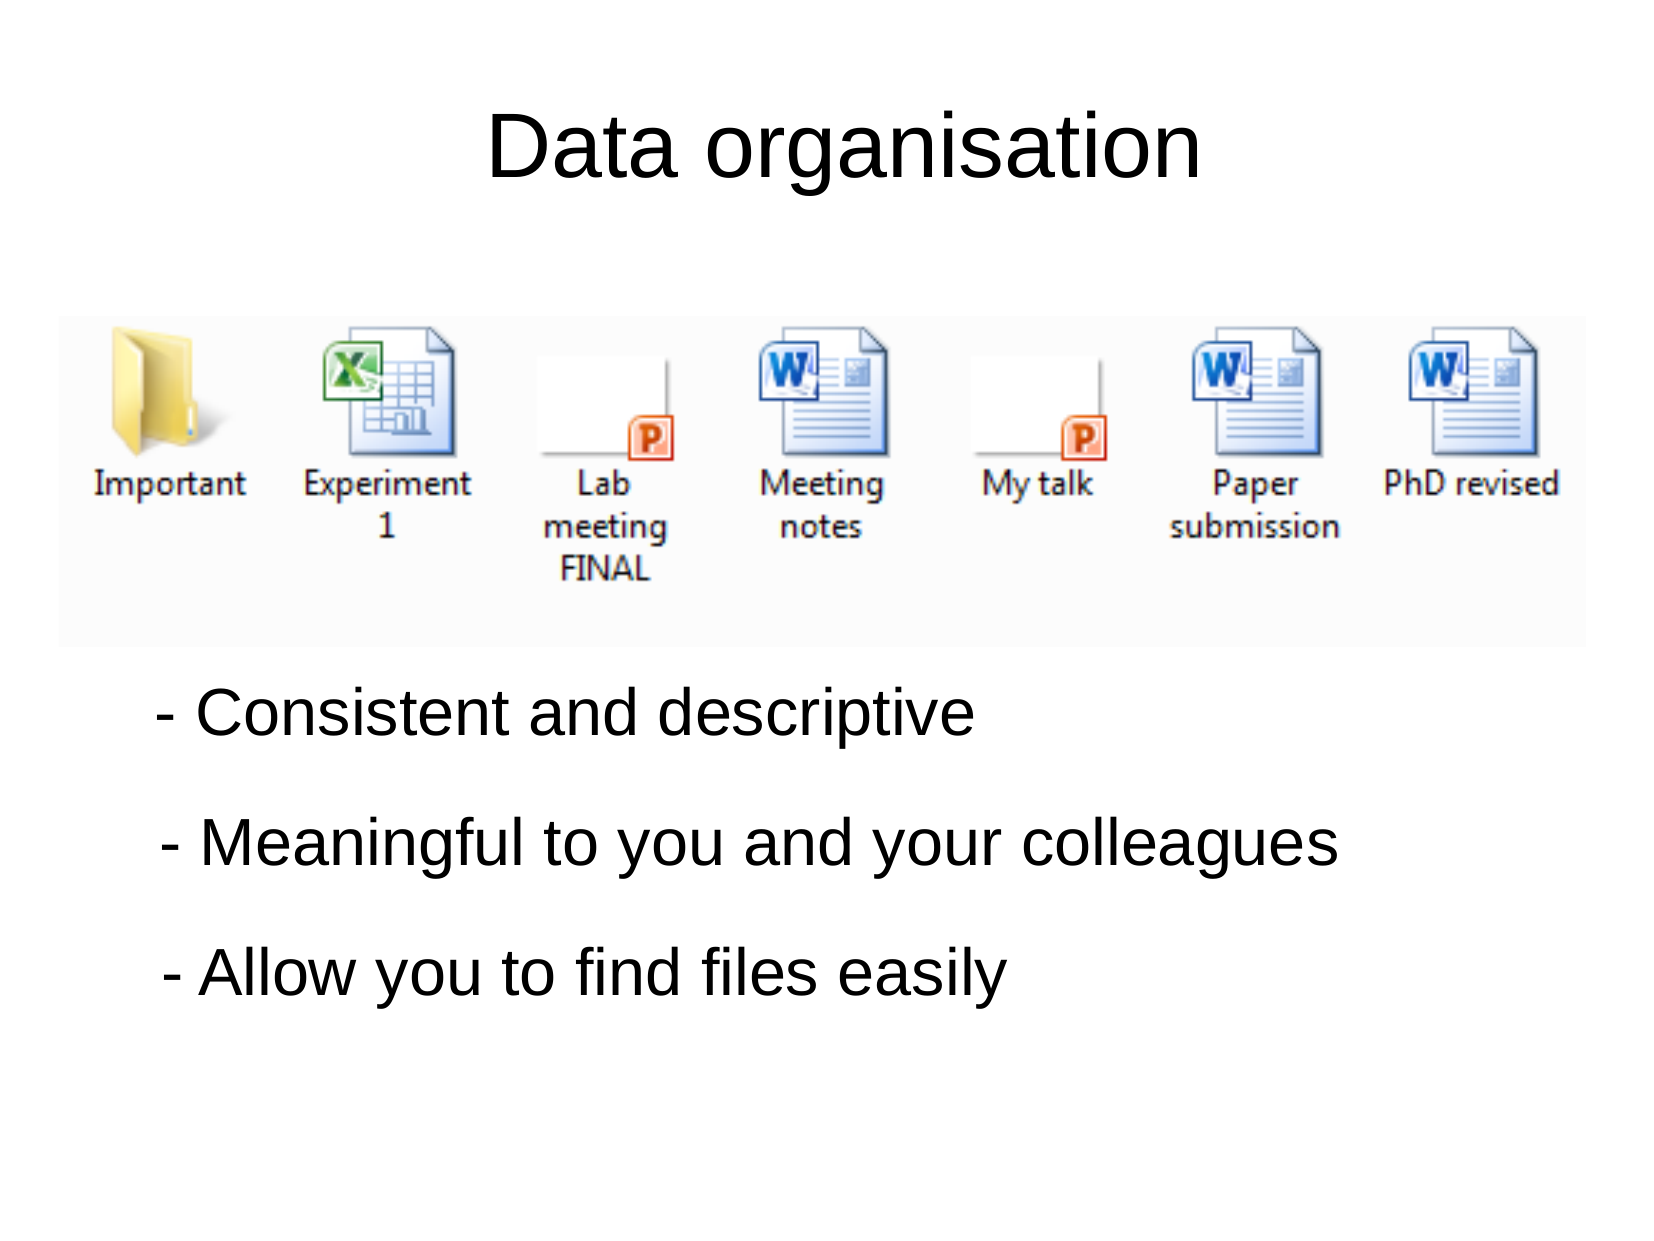

# Data organisation
- Consistent and descriptive
- Meaningful to you and your colleagues
- Allow you to find files easily